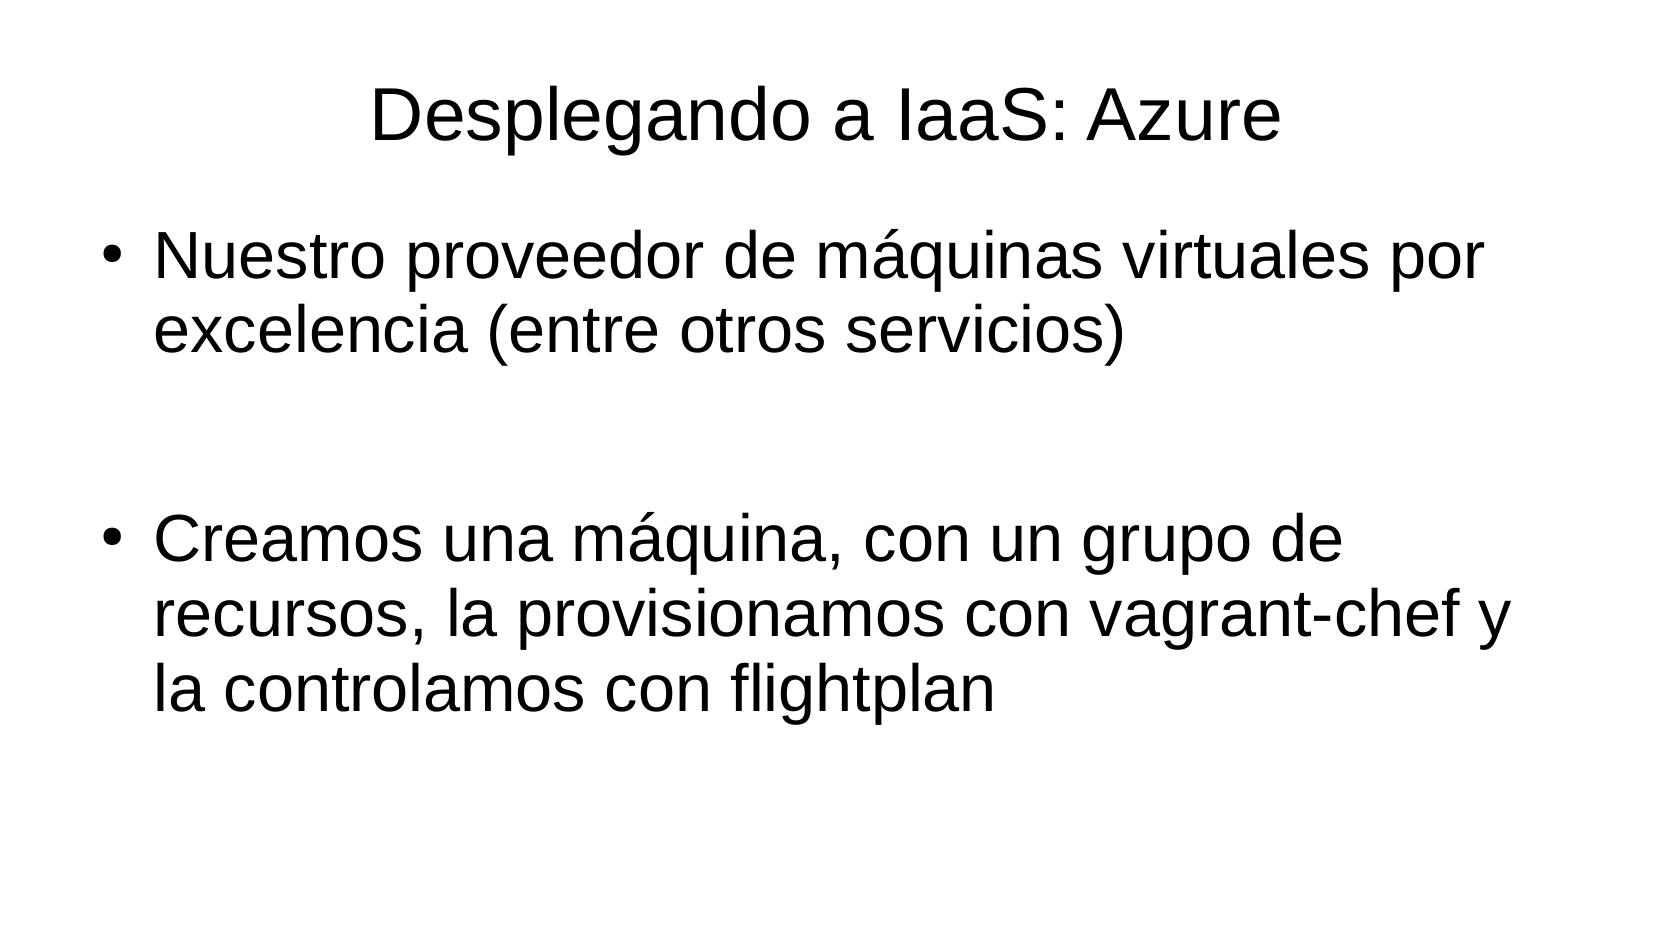

# Desplegando a IaaS: Azure
Nuestro proveedor de máquinas virtuales por excelencia (entre otros servicios)
Creamos una máquina, con un grupo de recursos, la provisionamos con vagrant-chef y la controlamos con flightplan